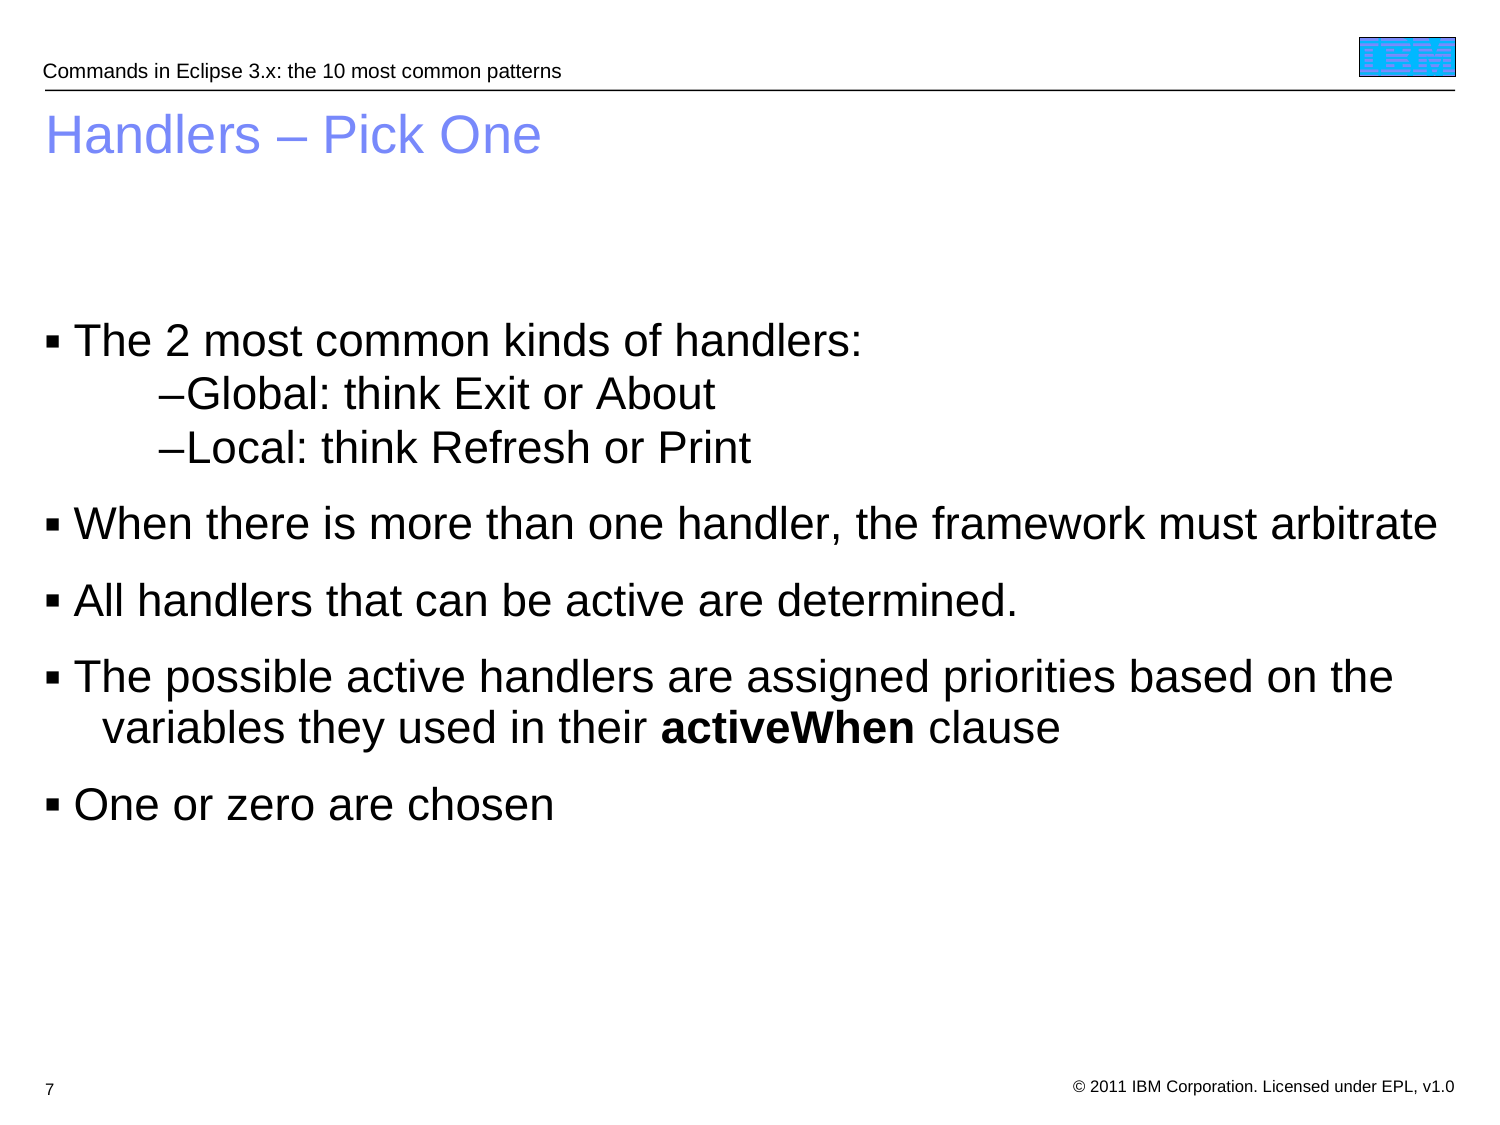

Commands in Eclipse 3.x: the 10 most common patterns
# Handlers – Pick One
The 2 most common kinds of handlers:
Global: think Exit or About
Local: think Refresh or Print
When there is more than one handler, the framework must arbitrate
All handlers that can be active are determined.
The possible active handlers are assigned priorities based on the variables they used in their activeWhen clause
One or zero are chosen
7